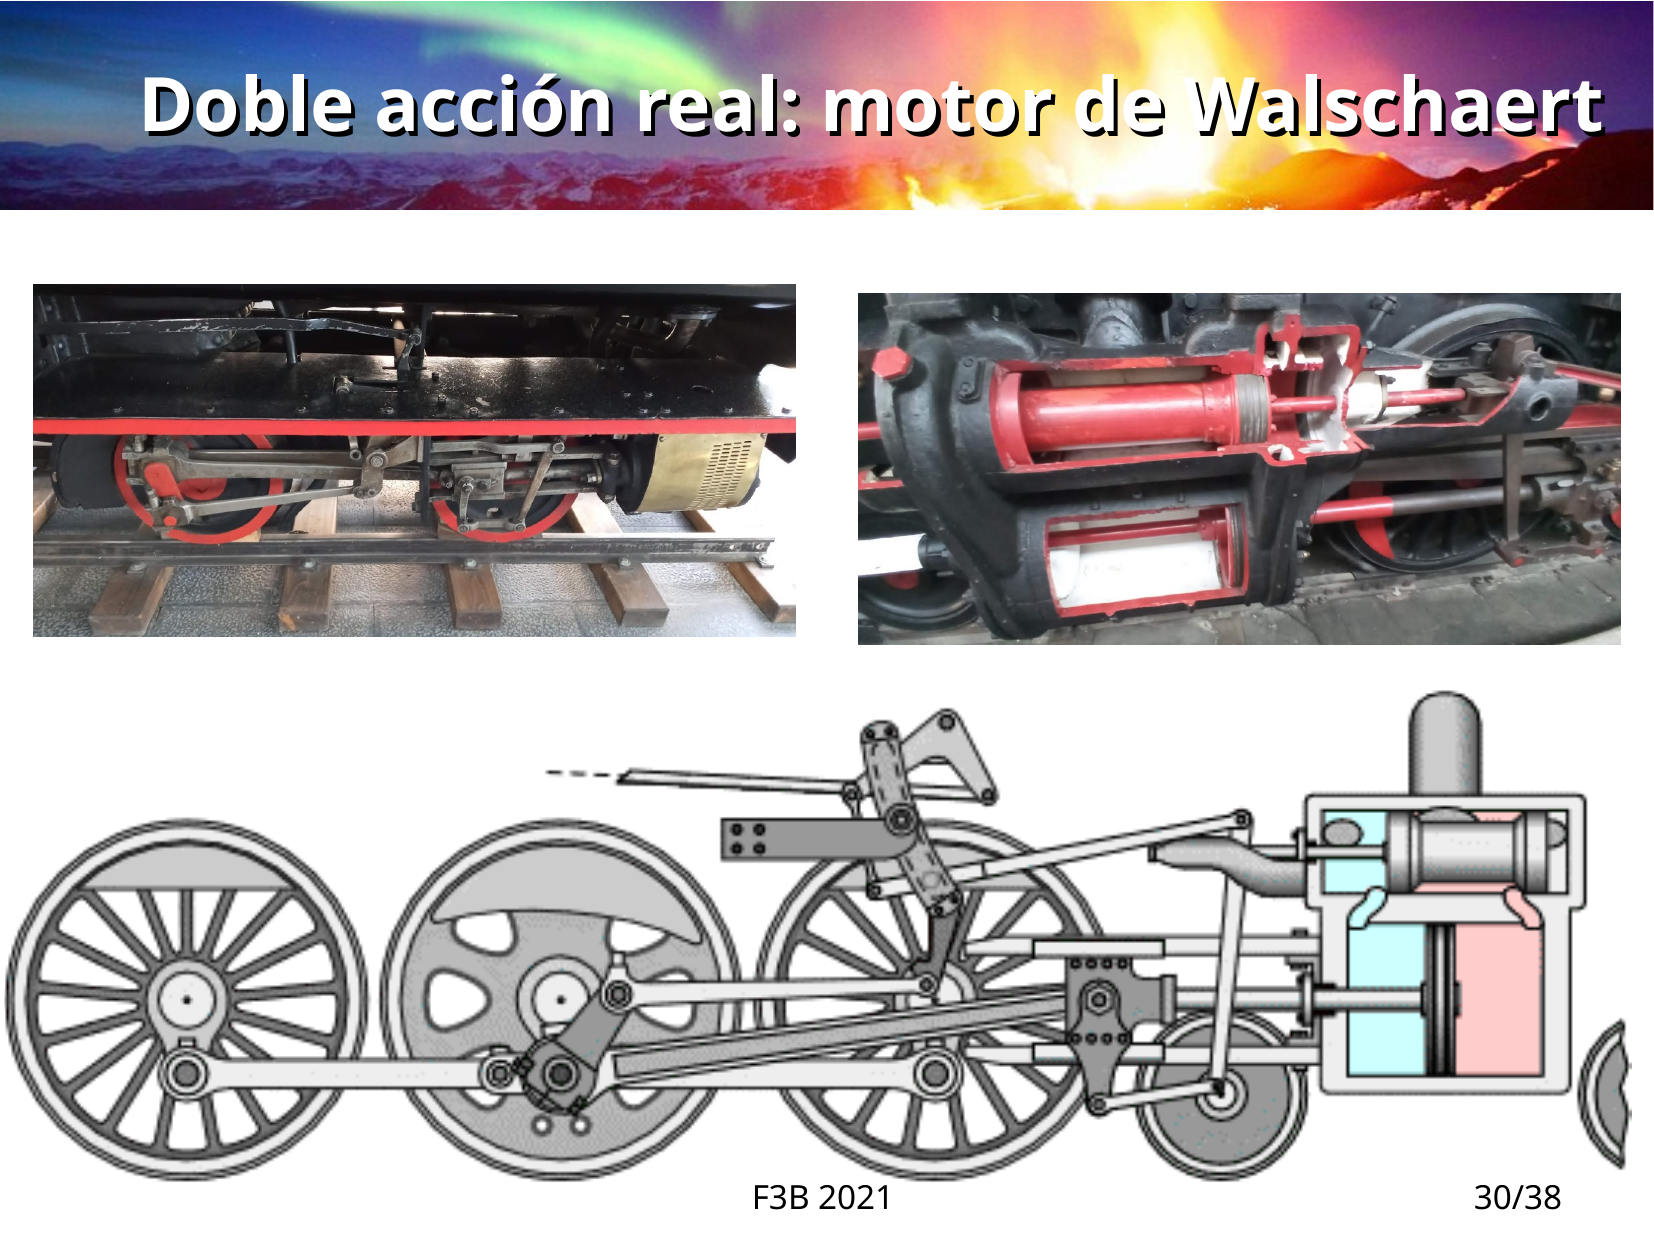

# Doble acción real: motor de Walschaert
F3B 2021
30